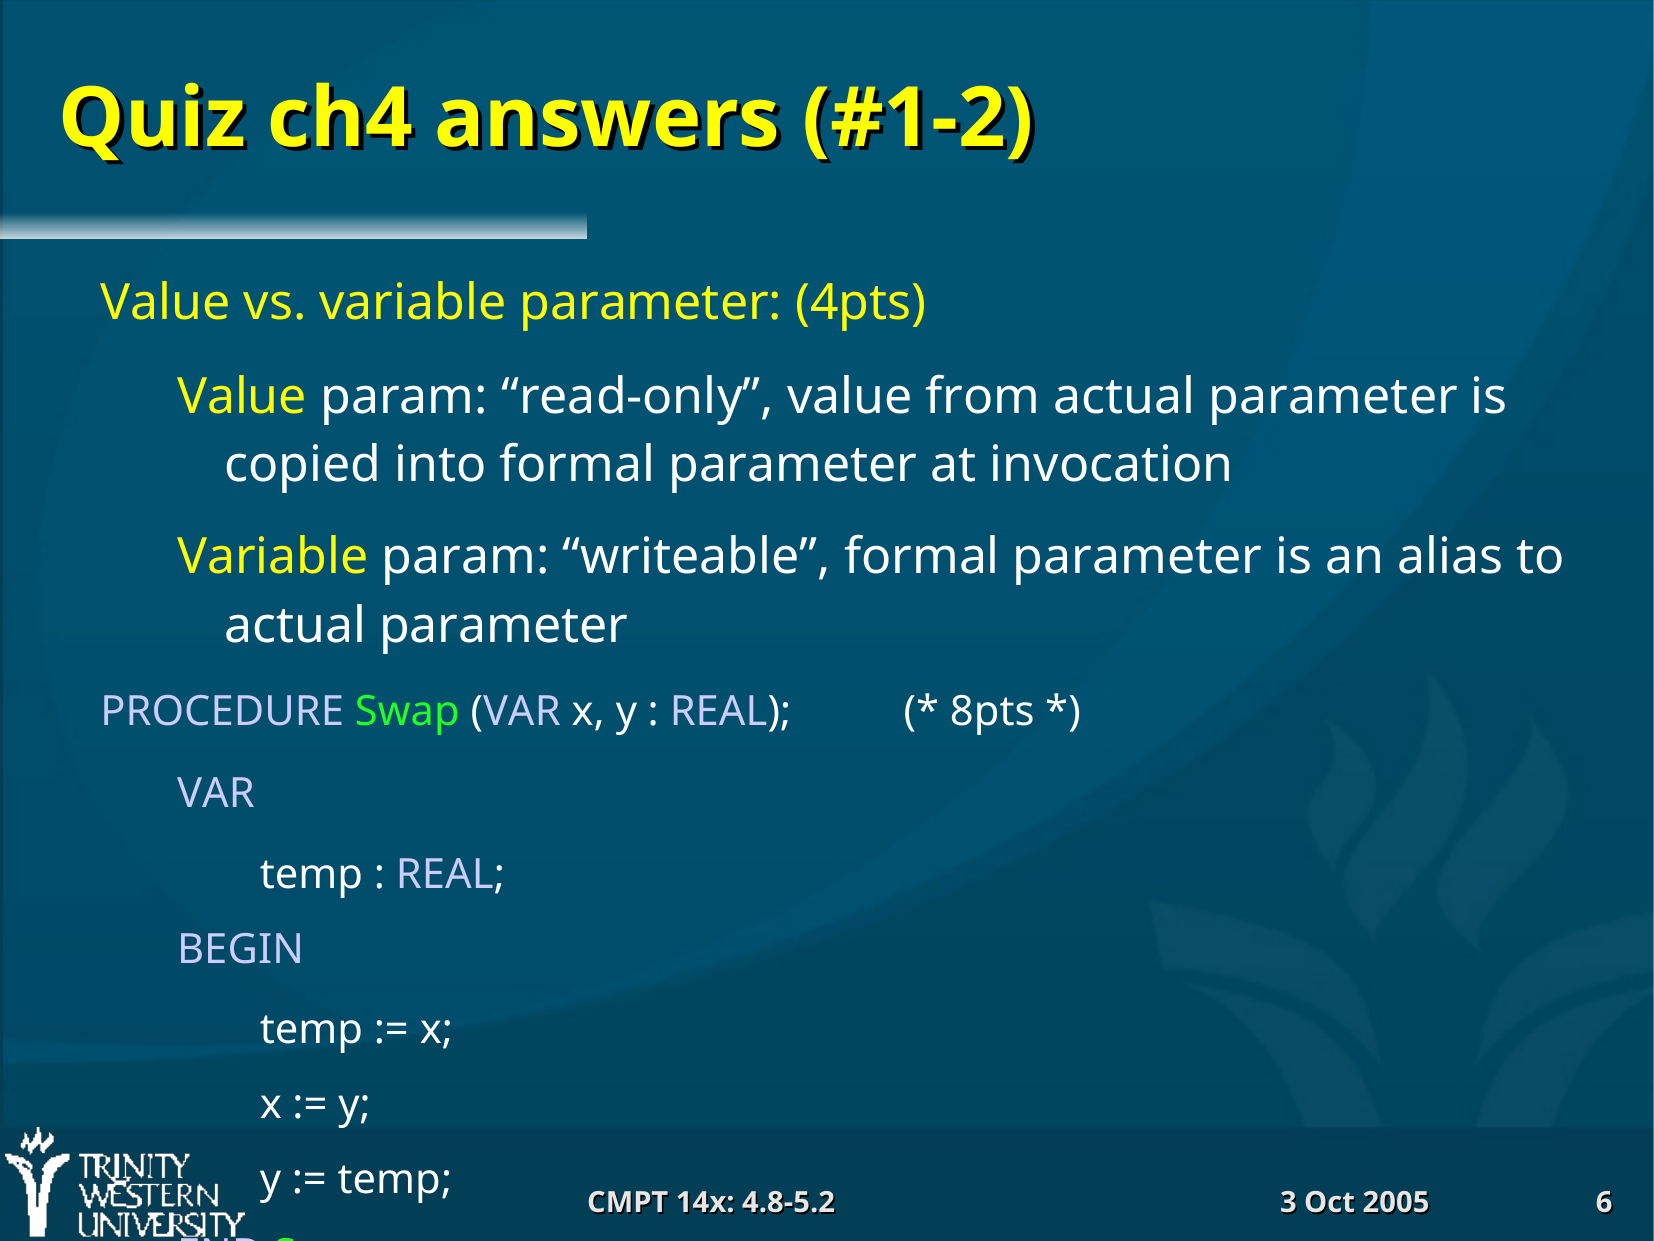

# Quiz ch4 answers (#1-2)
Value vs. variable parameter: (4pts)
Value param: “read-only”, value from actual parameter is copied into formal parameter at invocation
Variable param: “writeable”, formal parameter is an alias to actual parameter
PROCEDURE Swap (VAR x, y : REAL);		(* 8pts *)
VAR
temp : REAL;
BEGIN
temp := x;
x := y;
y := temp;
END Swap;
CMPT 14x: 4.8-5.2
3 Oct 2005
6